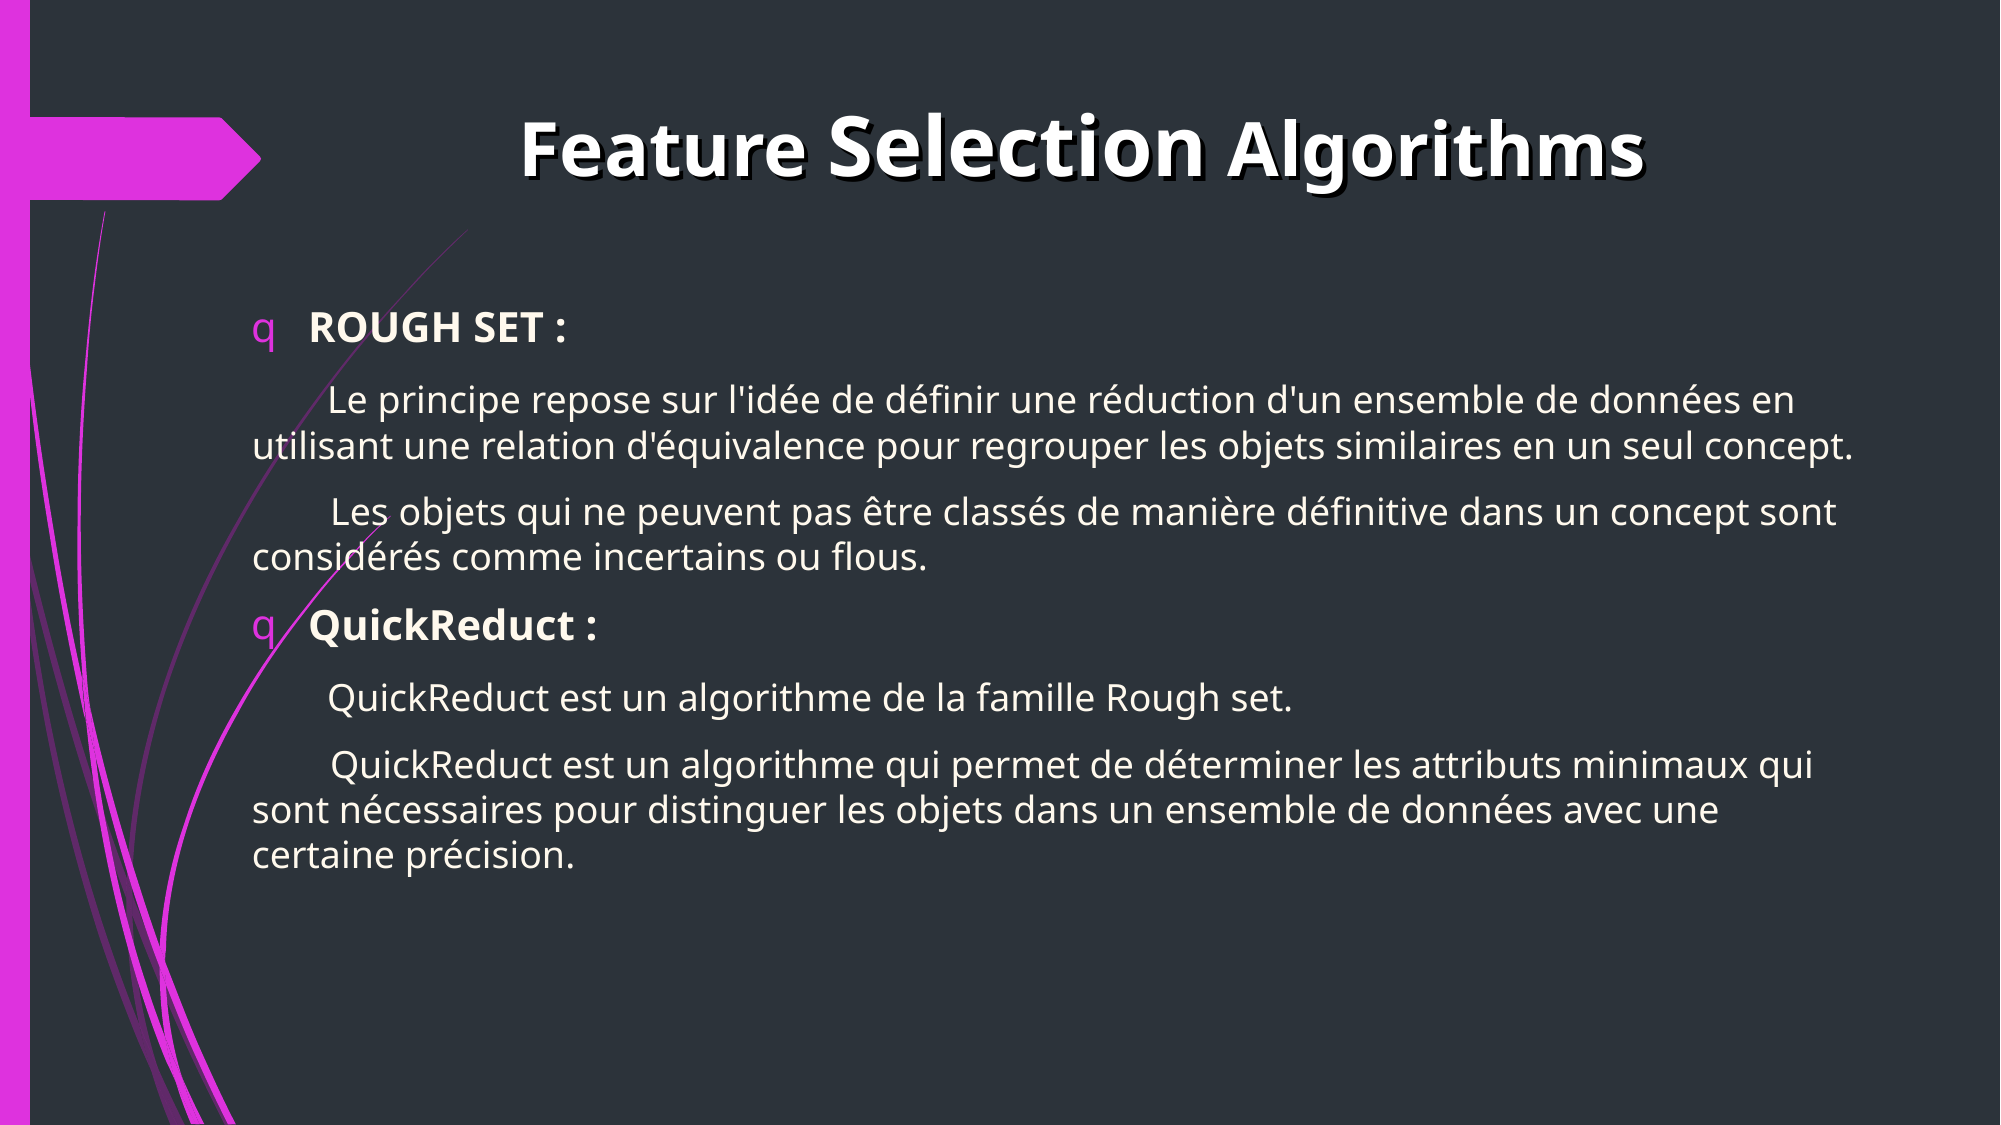

# Feature Selection Algorithms
ROUGH SET :
 Le principe repose sur l'idée de définir une réduction d'un ensemble de données en utilisant une relation d'équivalence pour regrouper les objets similaires en un seul concept.
 Les objets qui ne peuvent pas être classés de manière définitive dans un concept sont considérés comme incertains ou flous.
QuickReduct :
 QuickReduct est un algorithme de la famille Rough set.
 QuickReduct est un algorithme qui permet de déterminer les attributs minimaux qui sont nécessaires pour distinguer les objets dans un ensemble de données avec une certaine précision.